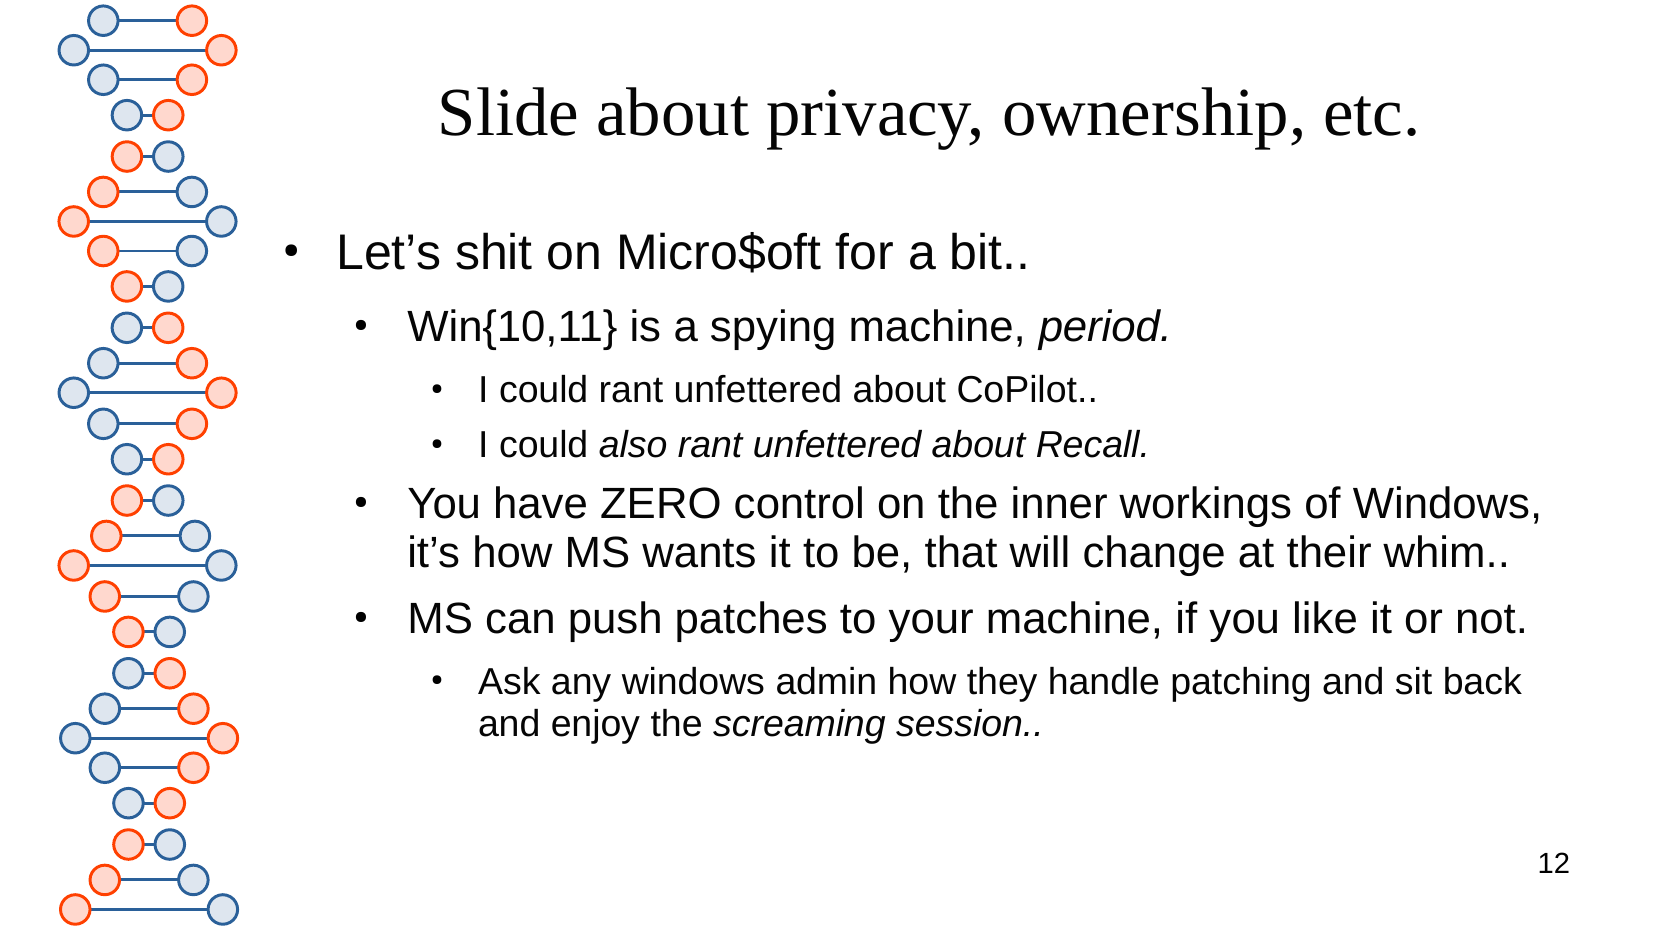

# Slide about privacy, ownership, etc.
Let’s shit on Micro$oft for a bit..
Win{10,11} is a spying machine, period.
I could rant unfettered about CoPilot..
I could also rant unfettered about Recall.
You have ZERO control on the inner workings of Windows, it’s how MS wants it to be, that will change at their whim..
MS can push patches to your machine, if you like it or not.
Ask any windows admin how they handle patching and sit back and enjoy the screaming session..
12